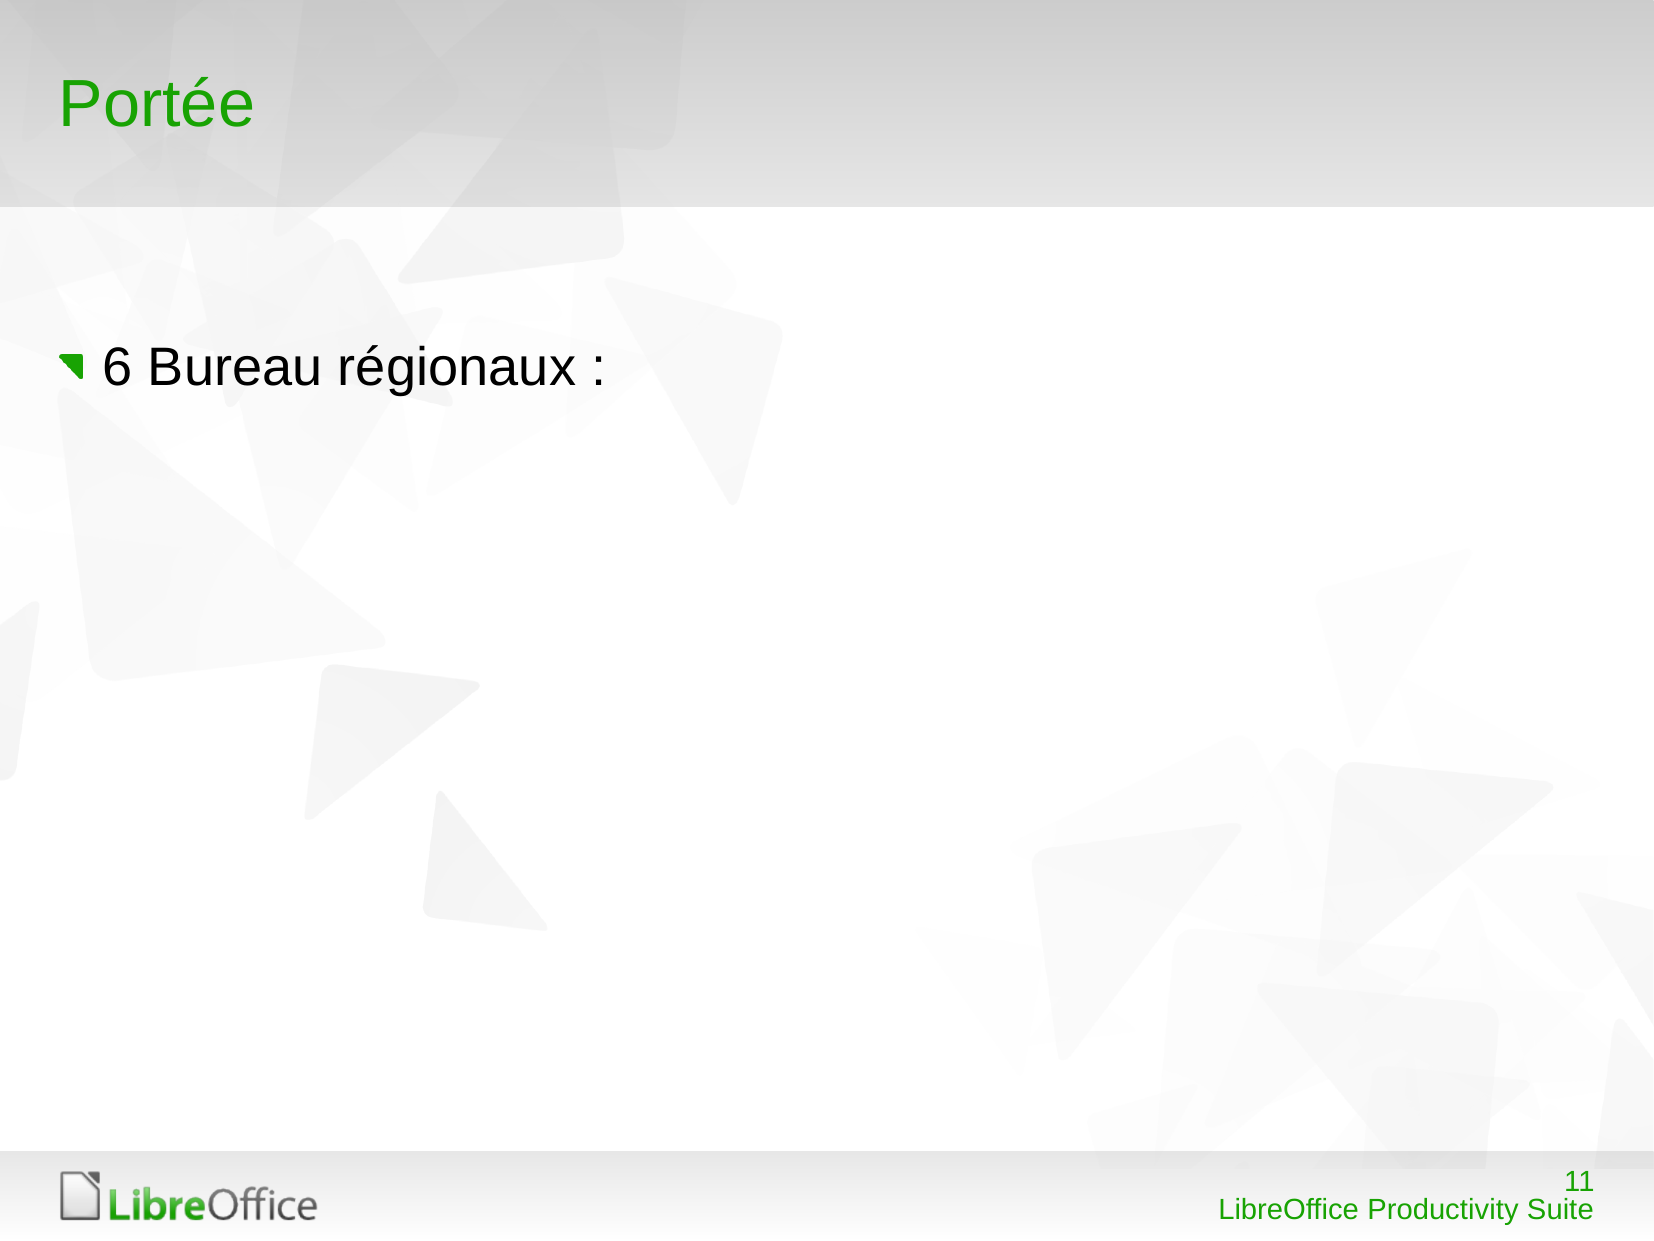

# Portée
6 Bureau régionaux :
11
LibreOffice Productivity Suite